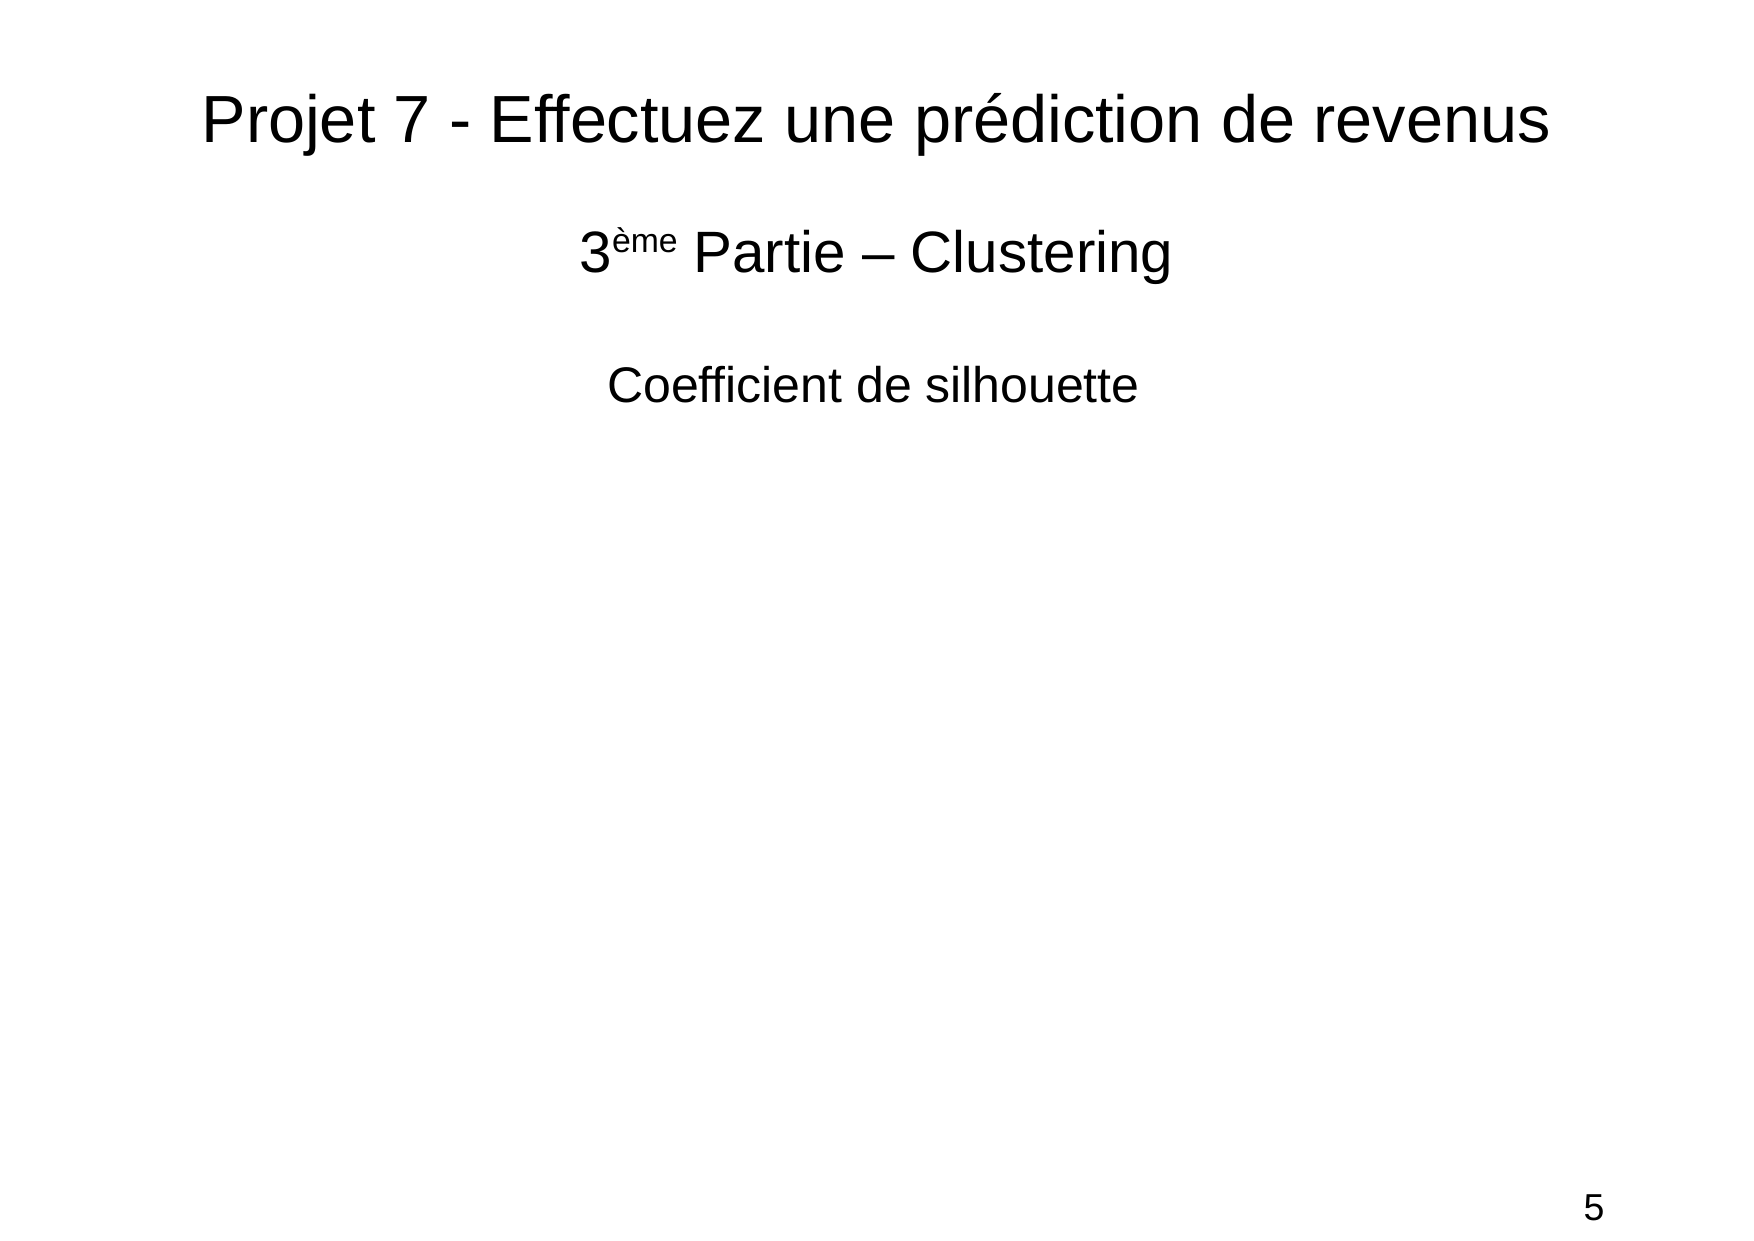

# Projet 7 - Effectuez une prédiction de revenus
3ème Partie – Clustering
Coefficient de silhouette